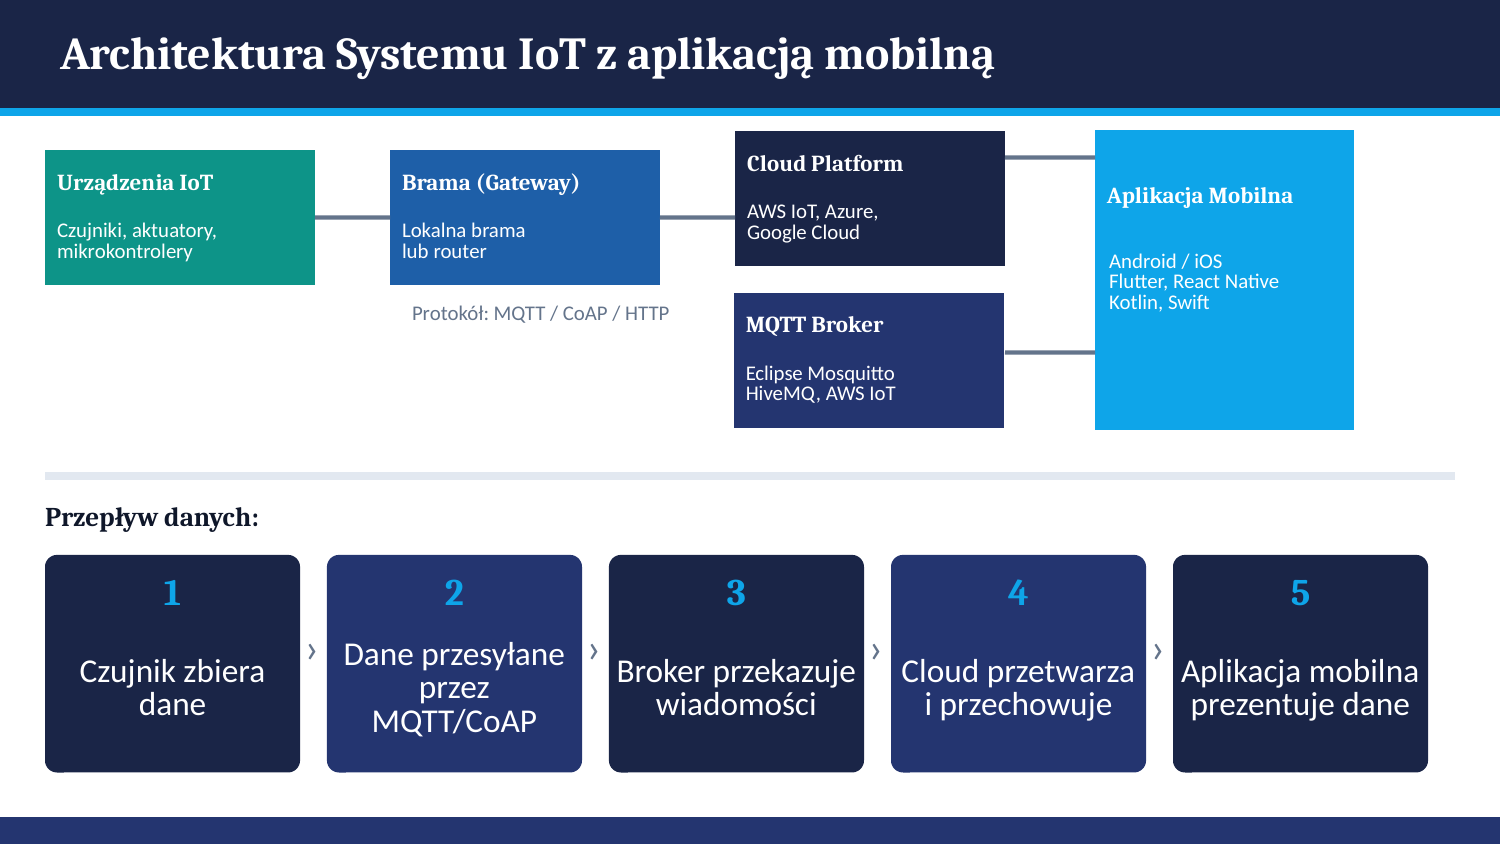

Architektura Systemu IoT z aplikacją mobilną
Cloud Platform
Urządzenia IoT
Brama (Gateway)
Aplikacja Mobilna
AWS IoT, Azure,
Google Cloud
Czujniki, aktuatory,
mikrokontrolery
Lokalna brama
lub router
Android / iOS
Flutter, React Native
Kotlin, Swift
Protokół: MQTT / CoAP / HTTP
MQTT Broker
Eclipse Mosquitto
HiveMQ, AWS IoT
Przepływ danych:
1
2
3
4
5
›
›
›
›
Czujnik zbiera dane
Dane przesyłane przez MQTT/CoAP
Broker przekazuje wiadomości
Cloud przetwarza i przechowuje
Aplikacja mobilna prezentuje dane